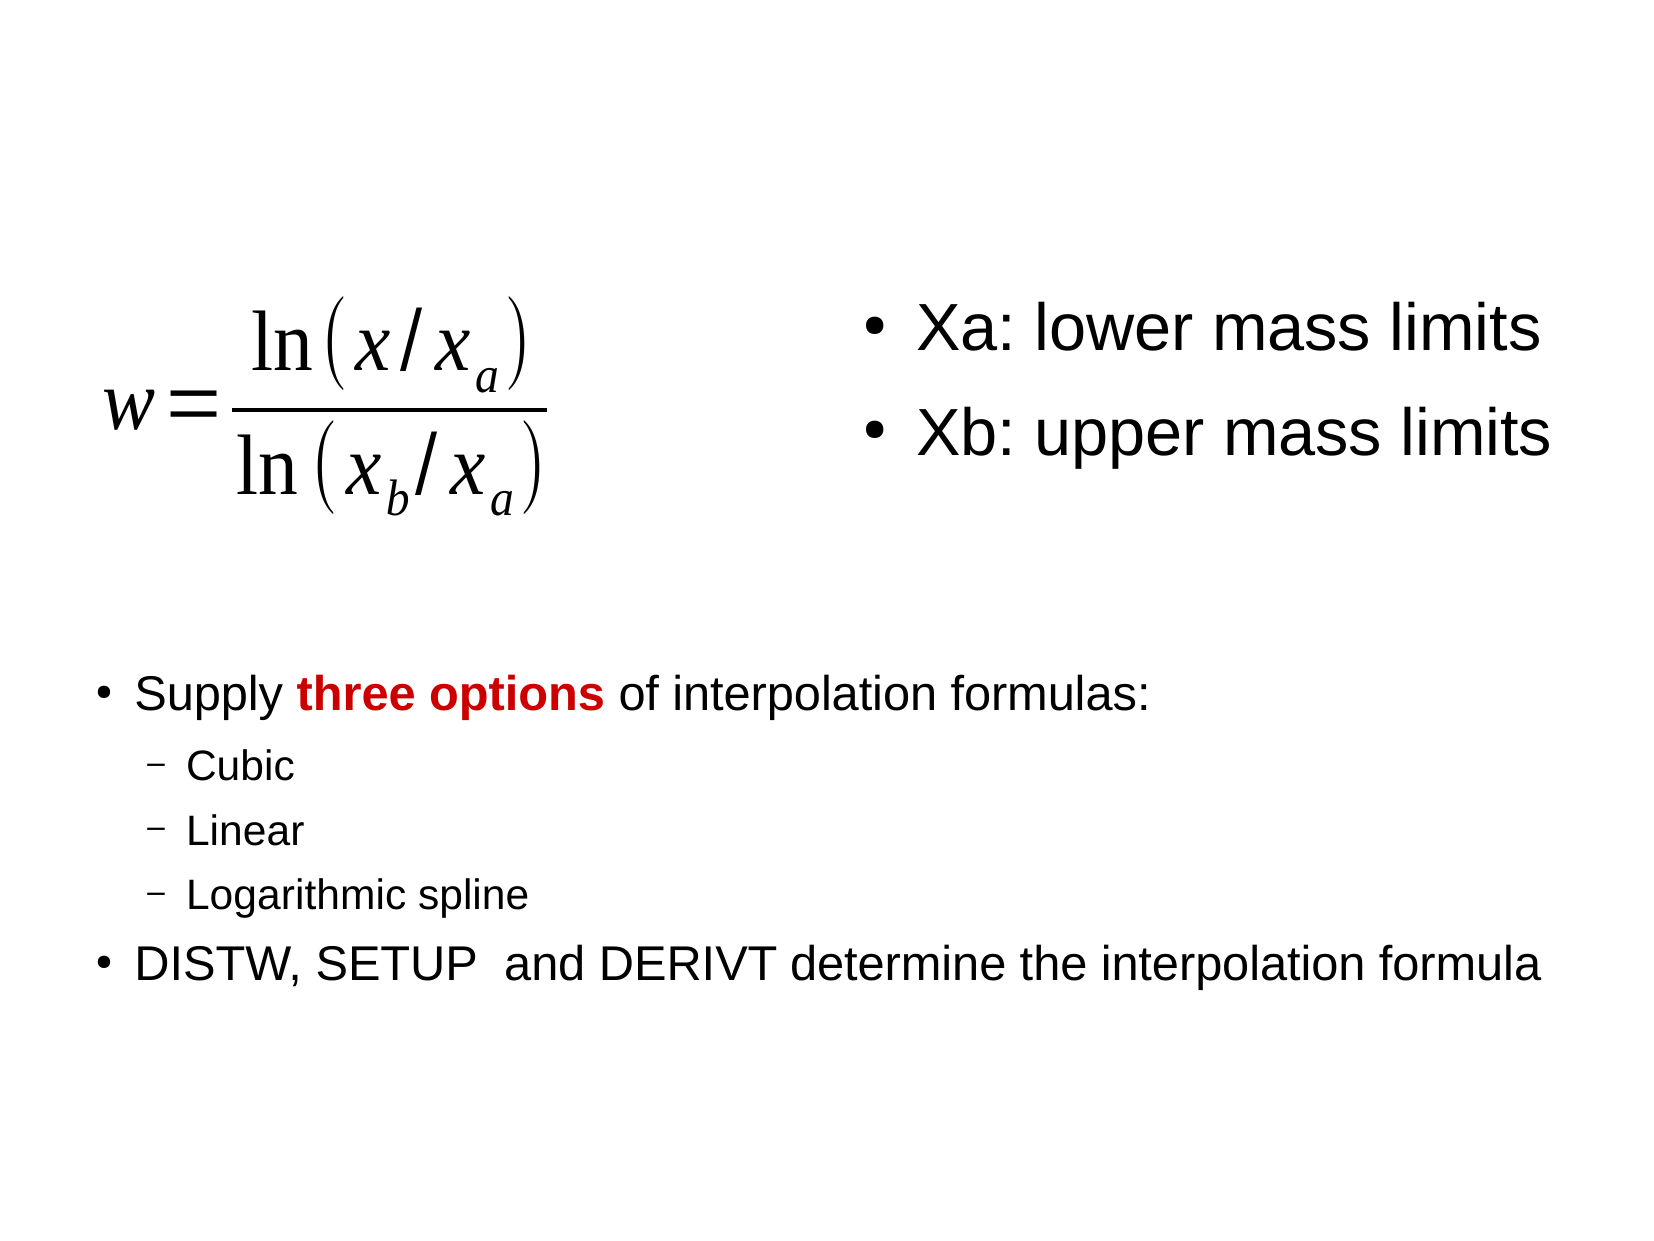

# Xa: lower mass limits
Xb: upper mass limits
Supply three options of interpolation formulas:
Cubic
Linear
Logarithmic spline
DISTW, SETUP and DERIVT determine the interpolation formula